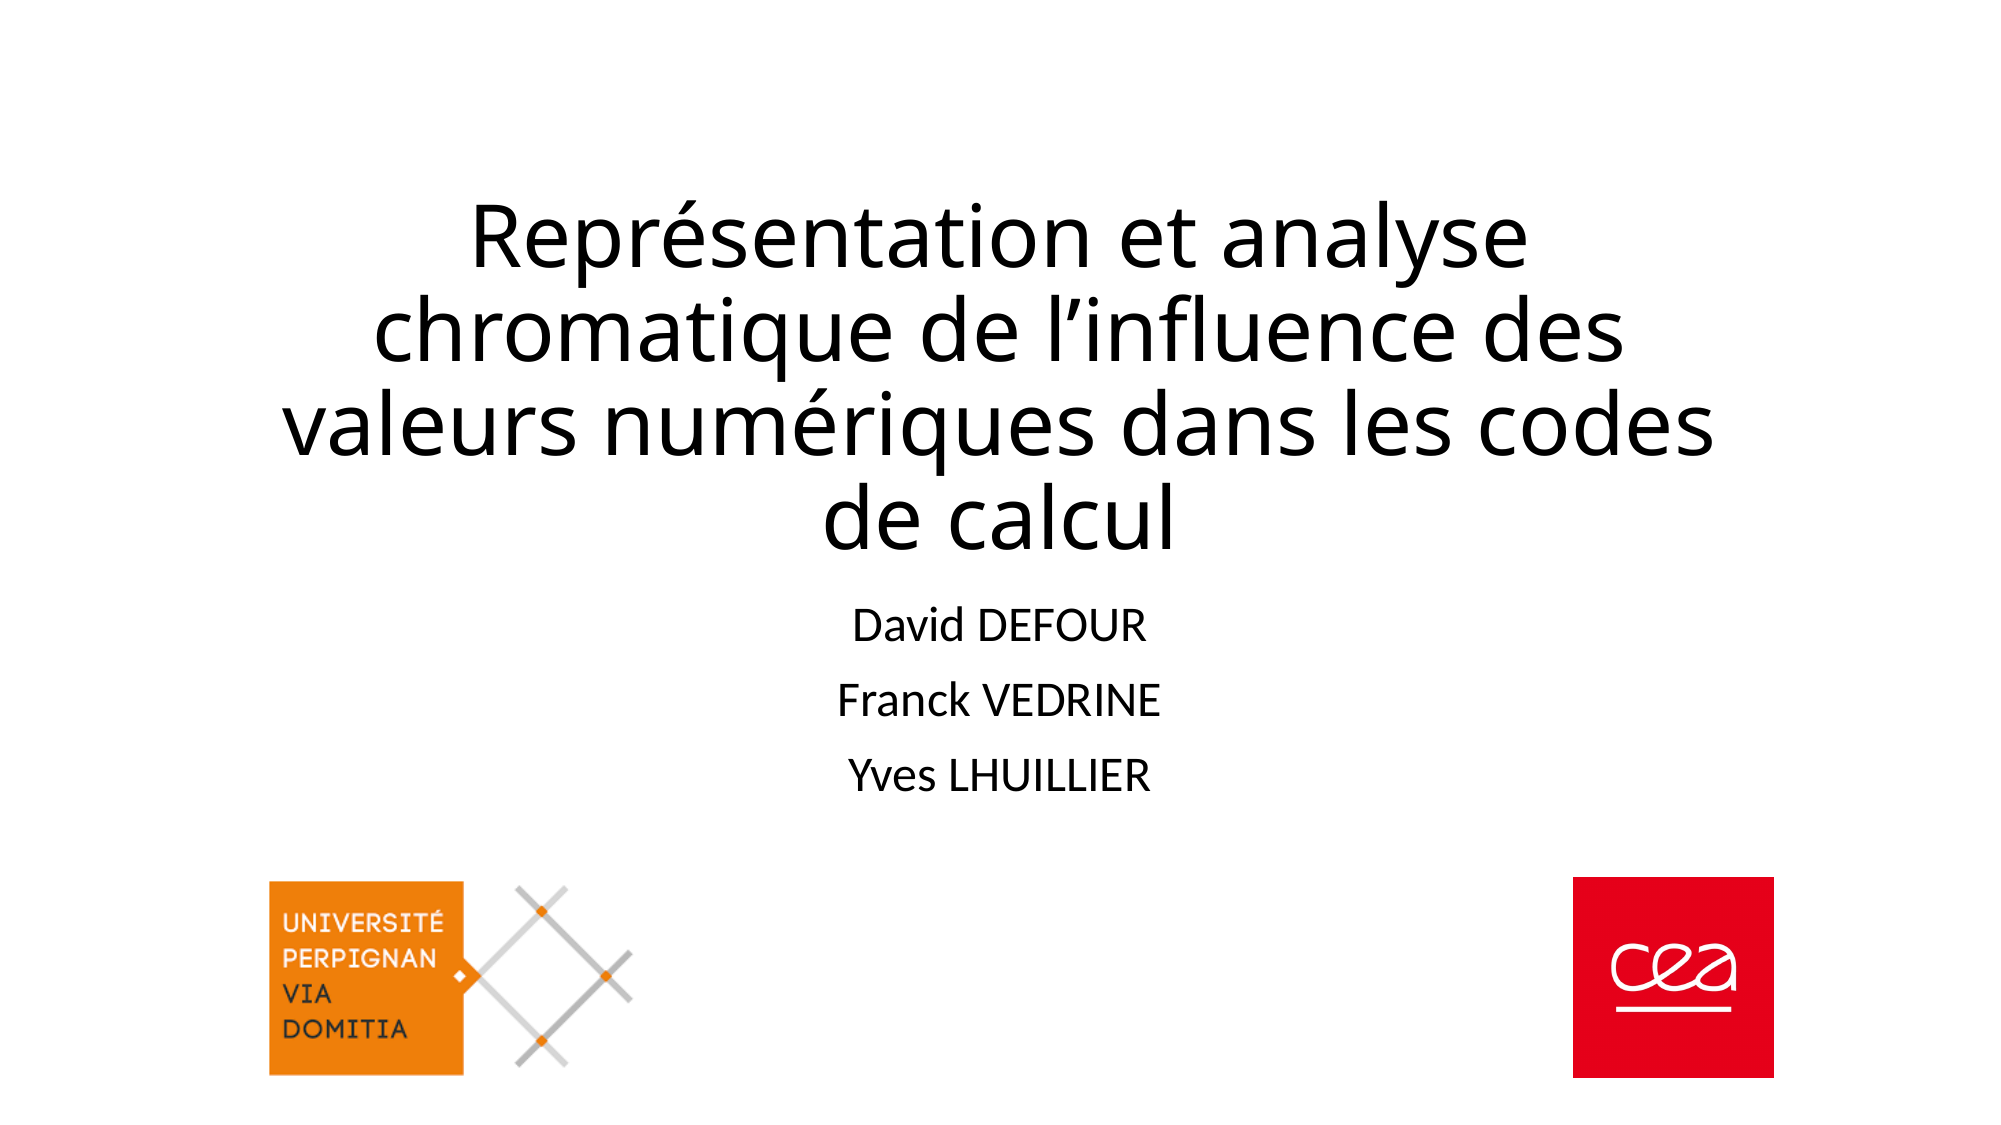

# Représentation et analyse chromatique de l’influence des valeurs numériques dans les codes de calcul
David DEFOUR
Franck VEDRINE
Yves LHUILLIER